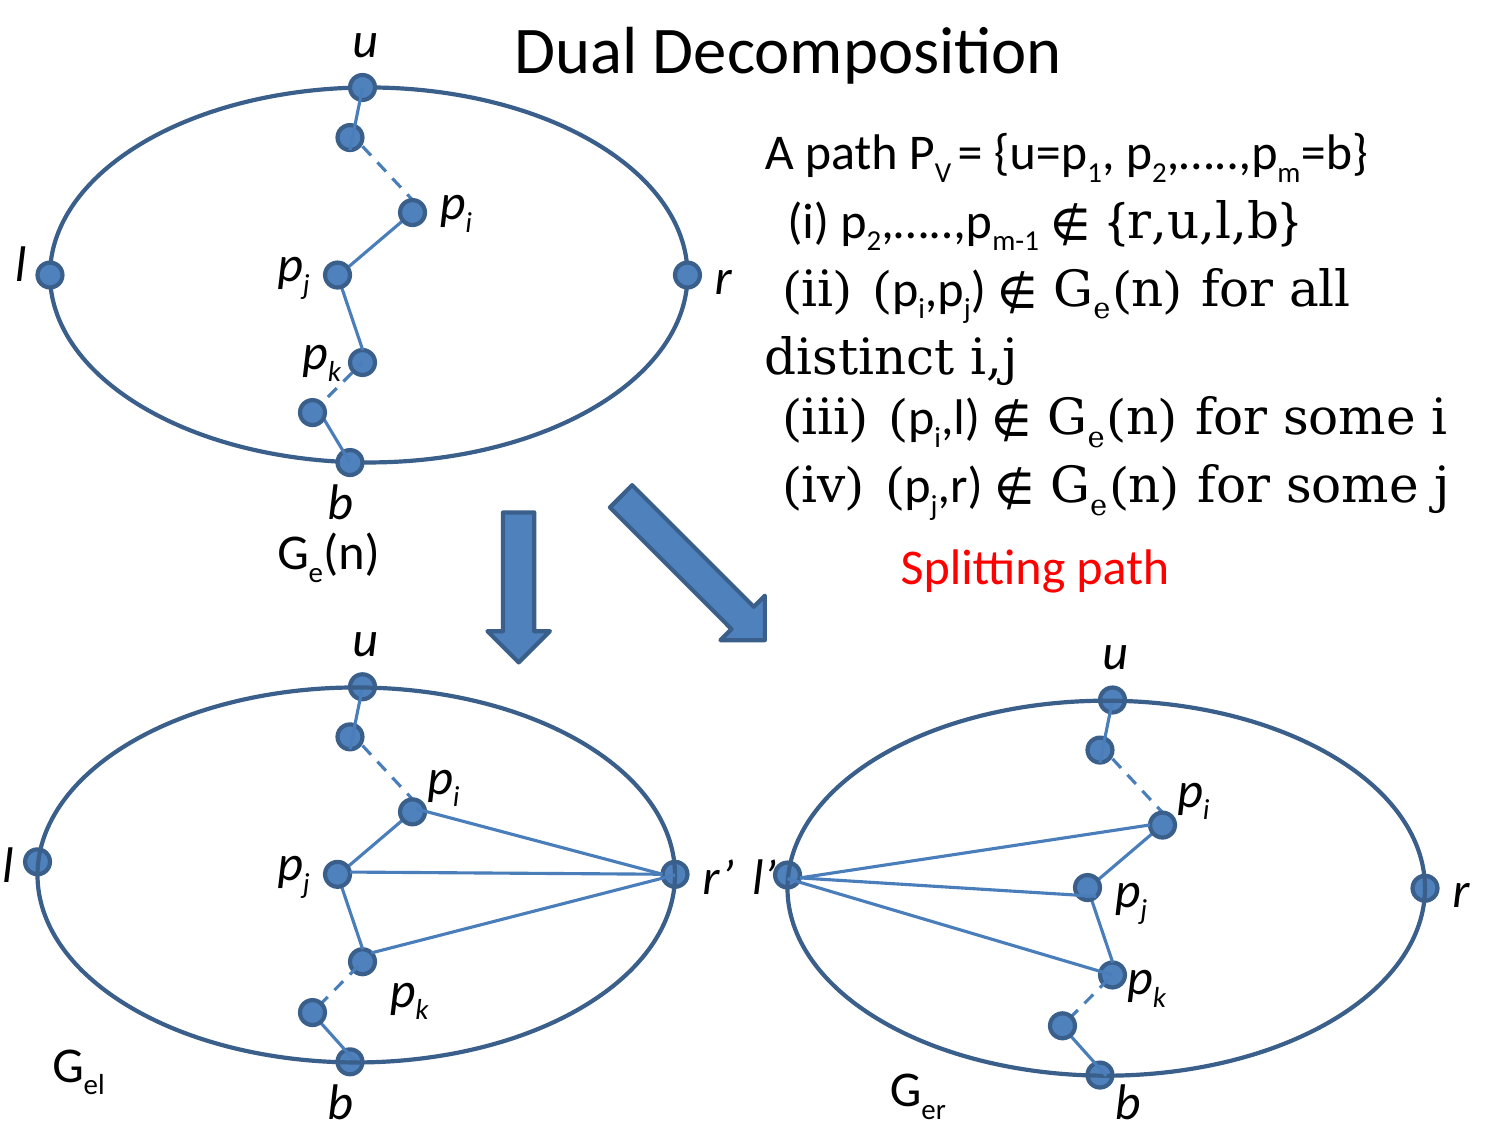

u
Dual Decomposition
A path PV = {u=p1, p2,…..,pm=b}
 (i) p2,…..,pm-1 ∉ {r,u,l,b}
 (ii) (pi,pj) ∉ Ge(n) for all distinct i,j
 (iii) (pi,l) ∉ Ge(n) for some i
 (iv) (pj,r) ∉ Ge(n) for some j
pi
l
pj
r
pk
b
u
pi
l’
pj
r
pk
Ger
b
u
pi
pj
l
r’
pk
Gel
b
Ge(n)
Splitting path